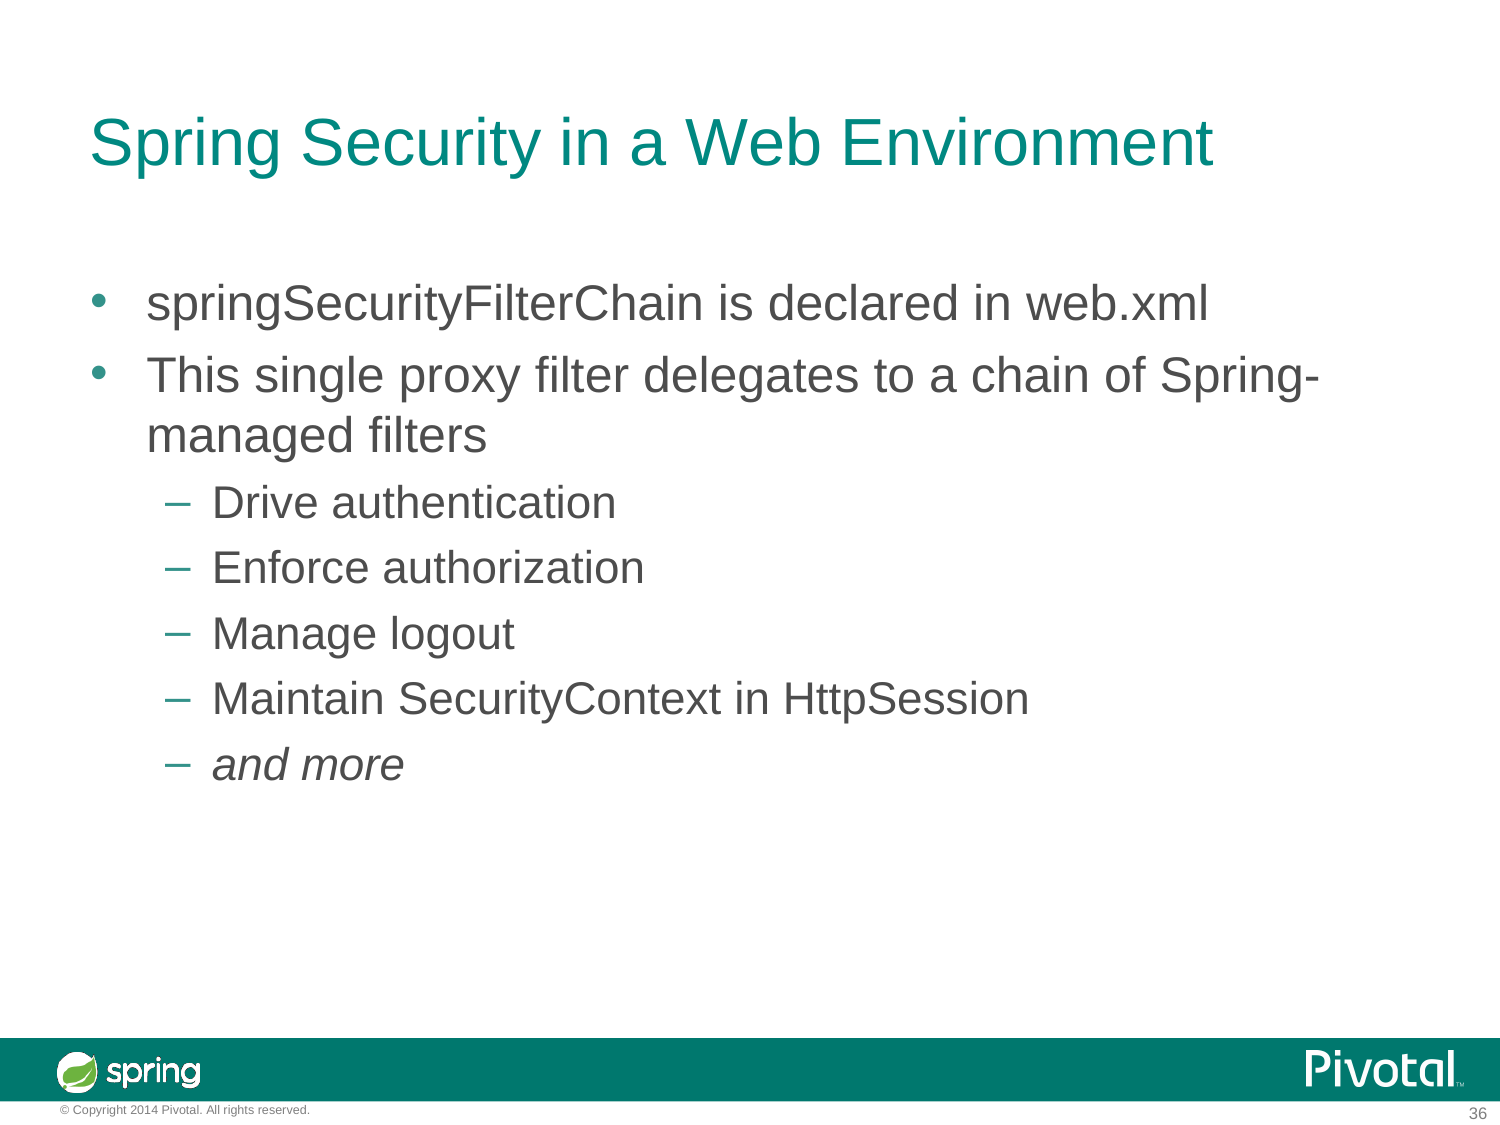

# Spring Security in a Web Environment
springSecurityFilterChain is declared in web.xml
This single proxy filter delegates to a chain of Spring-managed filters
Drive authentication
Enforce authorization
Manage logout
Maintain SecurityContext in HttpSession
and more